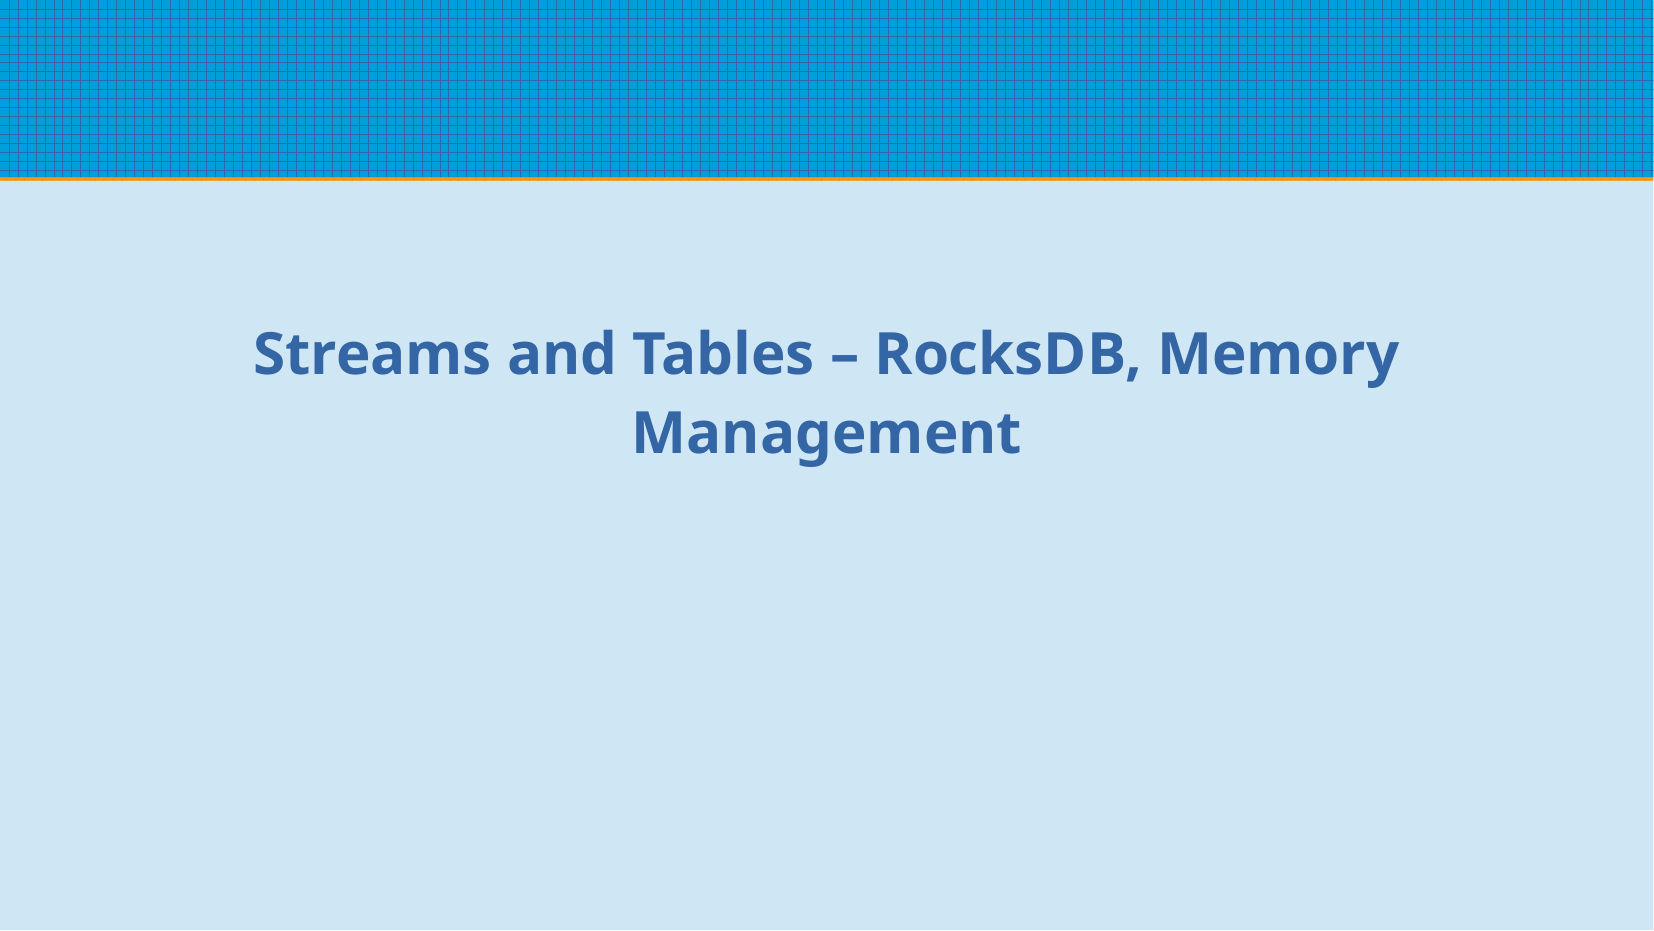

# Streams and Tables – RocksDB, Memory Management